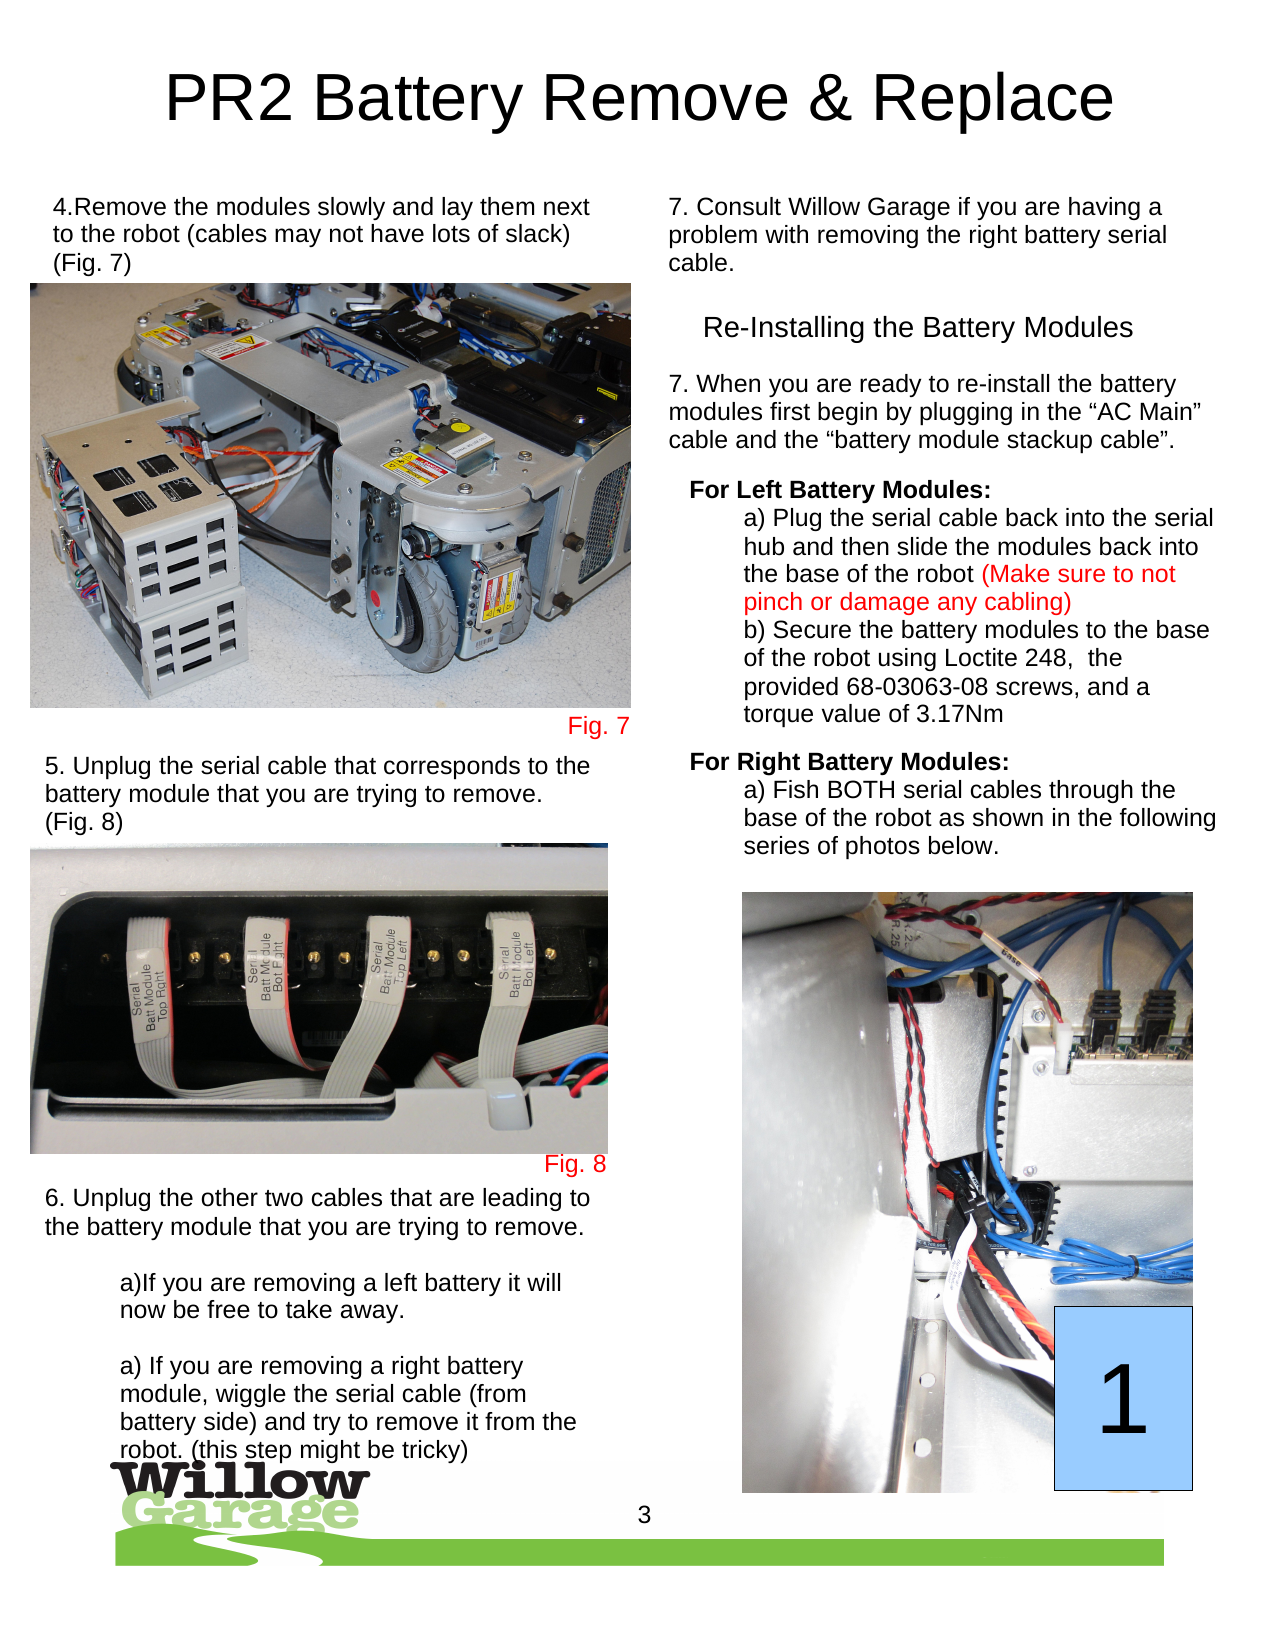

# PR2 Battery Remove & Replace
Remove the modules slowly and lay them next to the robot (cables may not have lots of slack) (Fig. 7)
 Consult Willow Garage if you are having a problem with removing the right battery serial cable.
Re-Installing the Battery Modules
 When you are ready to re-install the battery modules first begin by plugging in the “AC Main” cable and the “battery module stackup cable”.
For Left Battery Modules:
 Plug the serial cable back into the serial hub and then slide the modules back into the base of the robot (Make sure to not pinch or damage any cabling)
 Secure the battery modules to the base of the robot using Loctite 248, the provided 68-03063-08 screws, and a torque value of 3.17Nm
Fig. 7
For Right Battery Modules:
 Fish BOTH serial cables through the base of the robot as shown in the following series of photos below.
 Unplug the serial cable that corresponds to the battery module that you are trying to remove. (Fig. 8)
Fig. 8
 Unplug the other two cables that are leading to the battery module that you are trying to remove.
If you are removing a left battery it will now be free to take away.
 If you are removing a right battery module, wiggle the serial cable (from battery side) and try to remove it from the robot. (this step might be tricky)
1
3